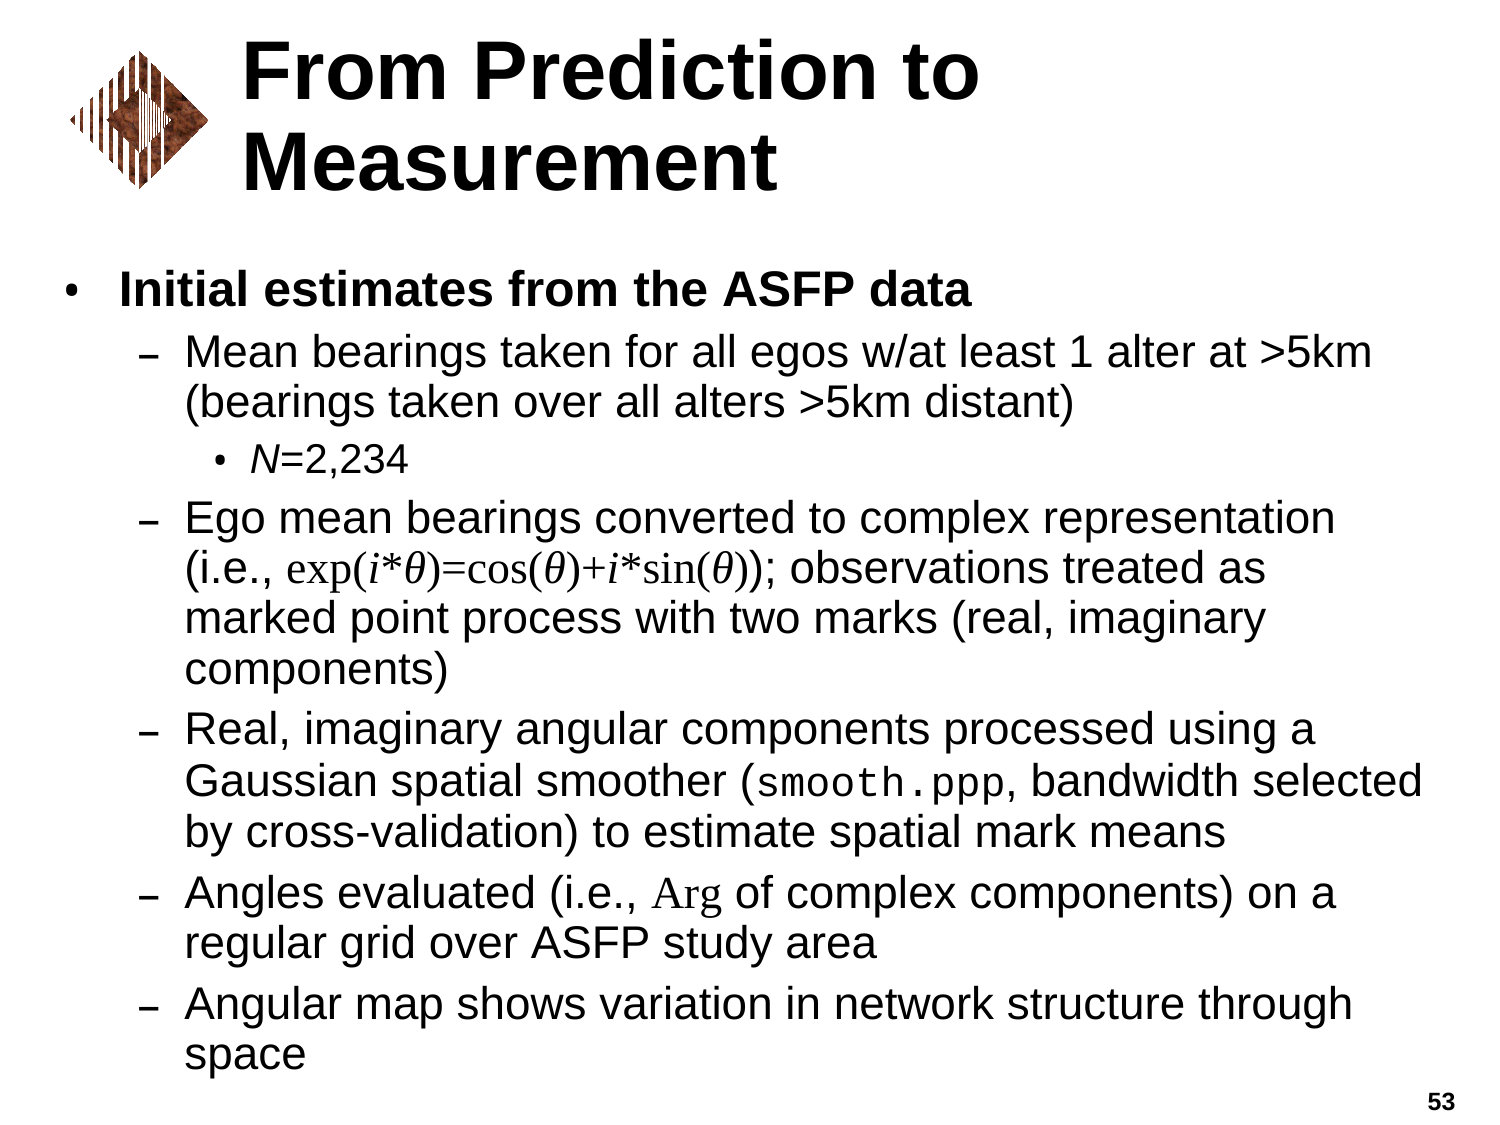

# From Prediction to Measurement
Initial estimates from the ASFP data
Mean bearings taken for all egos w/at least 1 alter at >5km (bearings taken over all alters >5km distant)
N=2,234
Ego mean bearings converted to complex representation (i.e., exp(i*θ)=cos(θ)+i*sin(θ)); observations treated as marked point process with two marks (real, imaginary components)
Real, imaginary angular components processed using a Gaussian spatial smoother (smooth.ppp, bandwidth selected by cross-validation) to estimate spatial mark means
Angles evaluated (i.e., Arg of complex components) on a regular grid over ASFP study area
Angular map shows variation in network structure through space